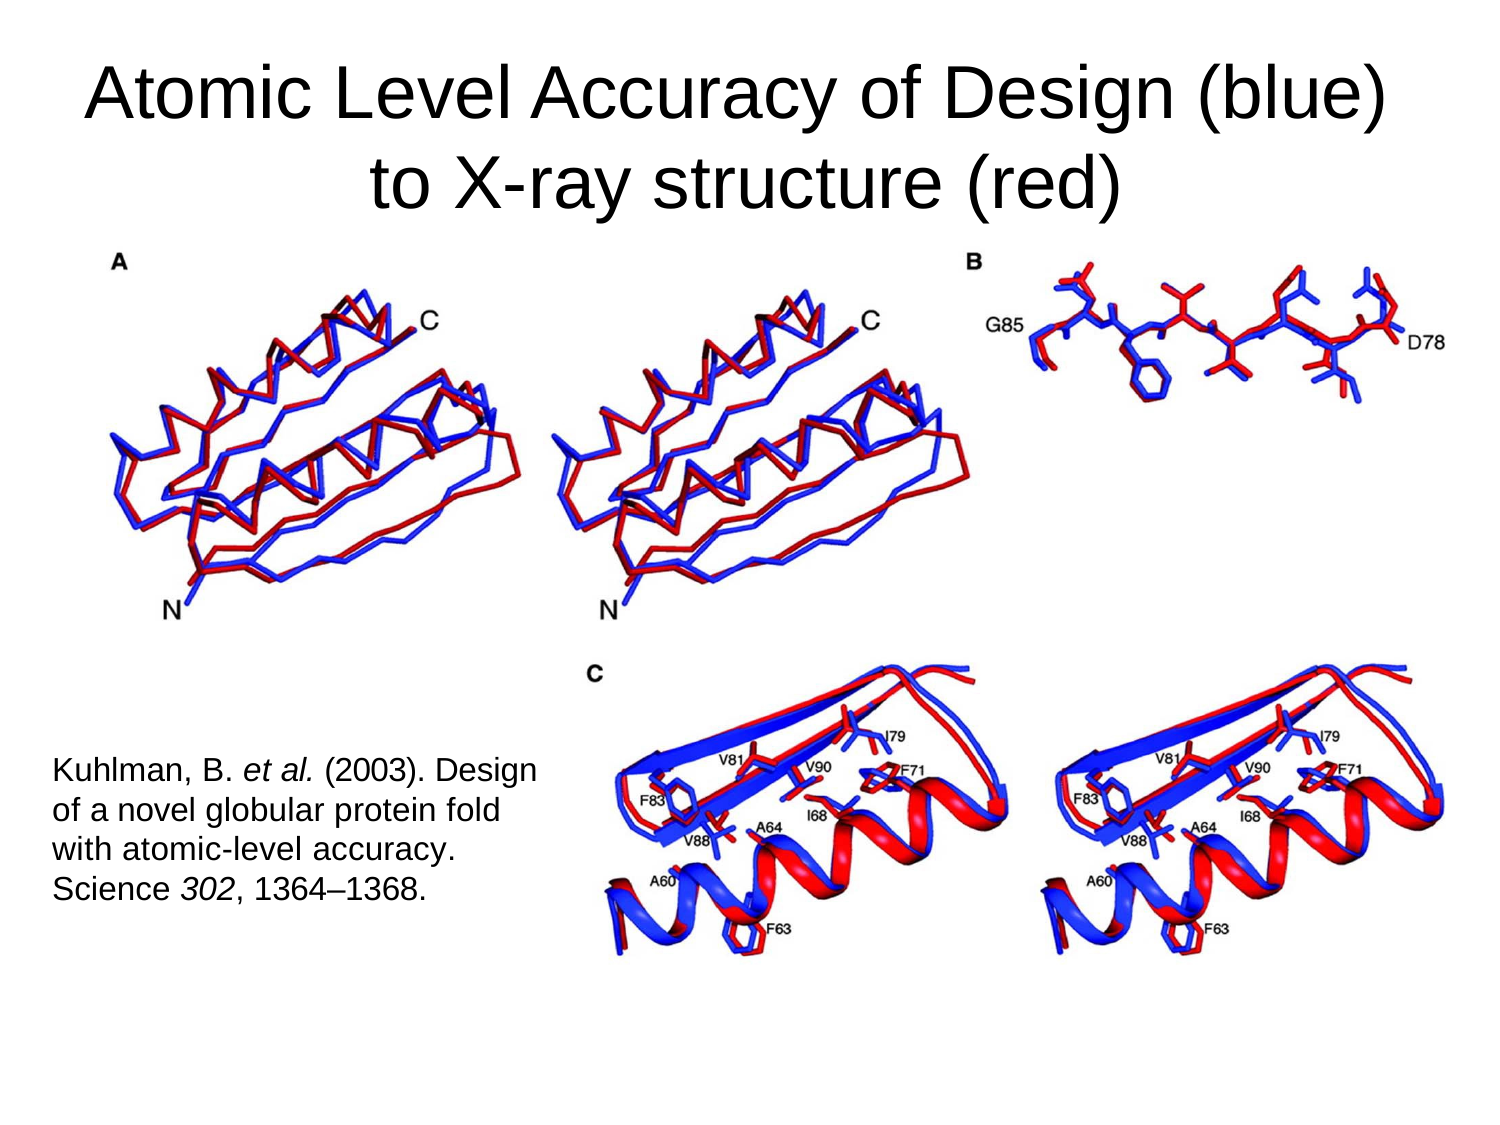

Atomic Level Accuracy of Design (blue)
 to X-ray structure (red)
Kuhlman, B. et al. (2003). Design of a novel globular protein fold with atomic-level accuracy. Science 302, 1364–1368.